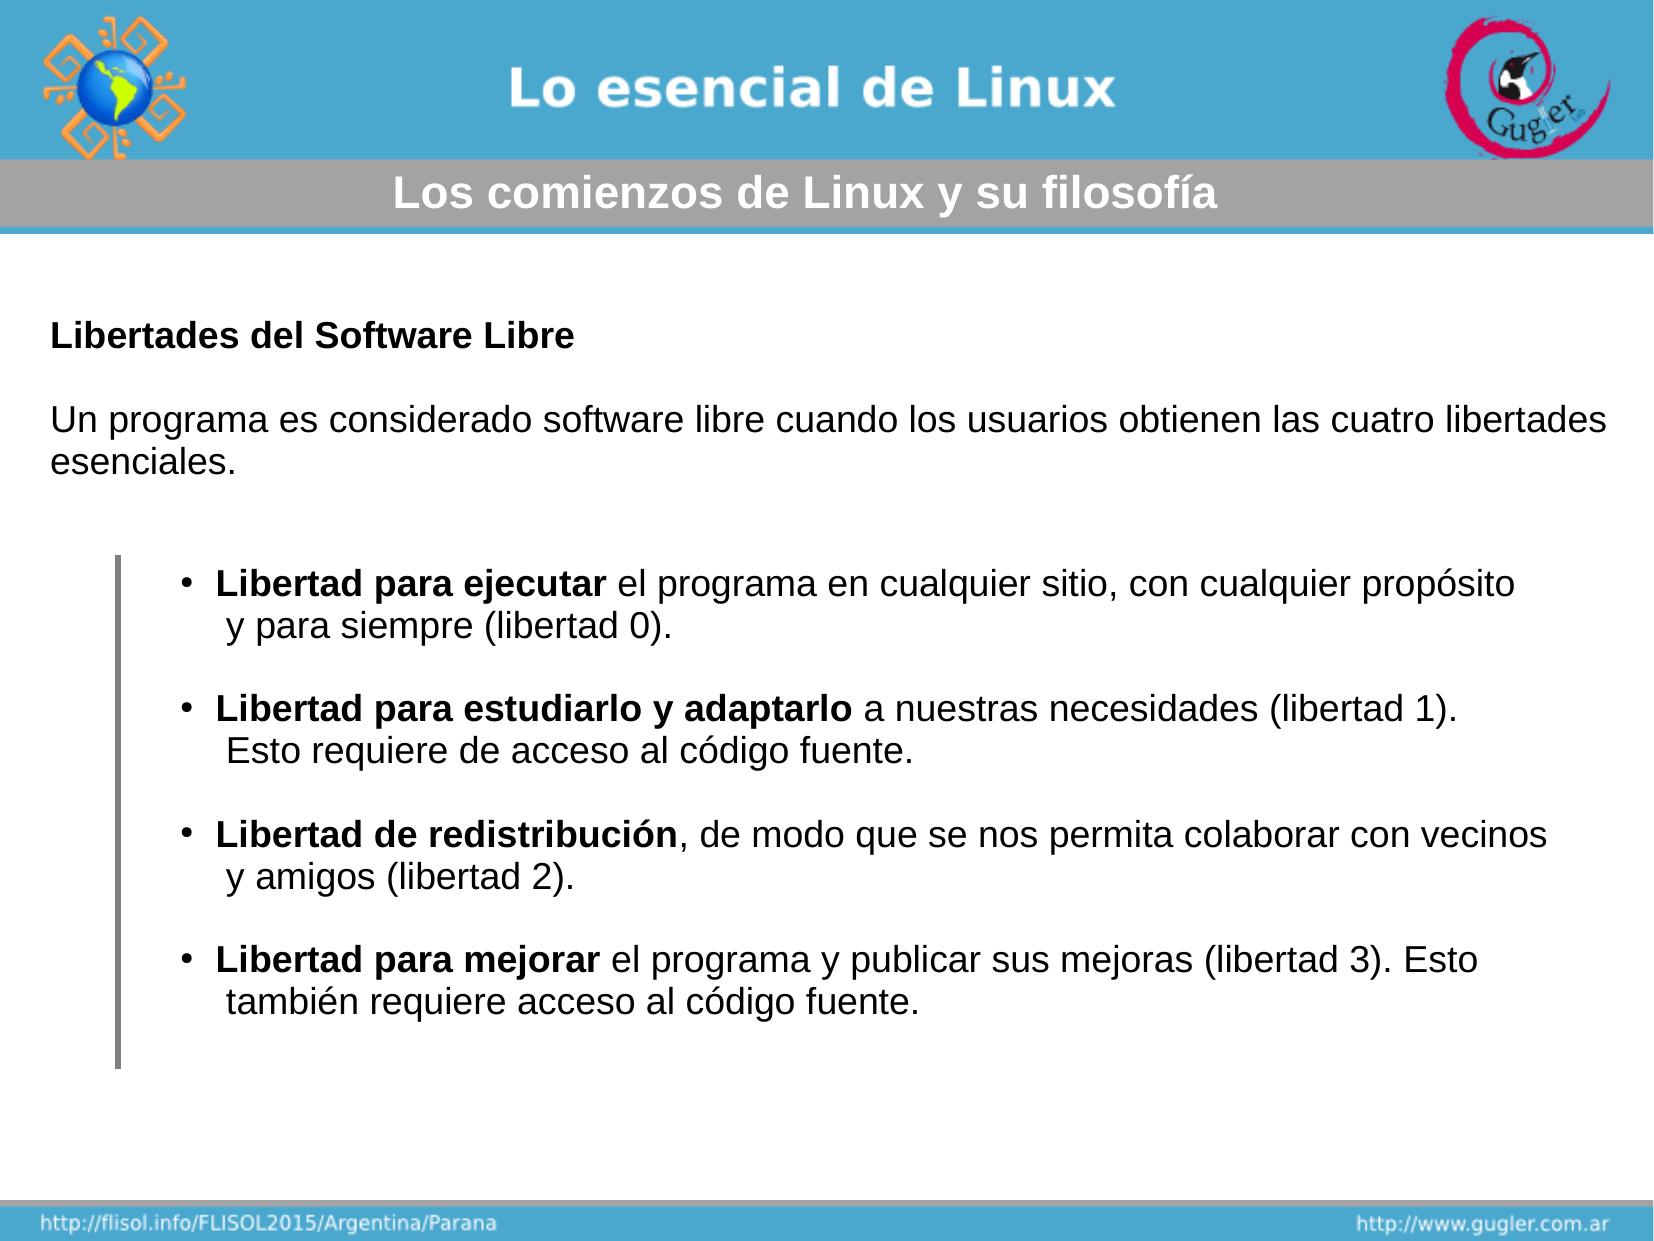

Los comienzos de Linux y su filosofía
Libertades del Software Libre
Un programa es considerado software libre cuando los usuarios obtienen las cuatro libertades esenciales.
Libertad para ejecutar el programa en cualquier sitio, con cualquier propósito
 y para siempre (libertad 0).
Libertad para estudiarlo y adaptarlo a nuestras necesidades (libertad 1).
 Esto requiere de acceso al código fuente.
Libertad de redistribución, de modo que se nos permita colaborar con vecinos
 y amigos (libertad 2).
Libertad para mejorar el programa y publicar sus mejoras (libertad 3). Esto
 también requiere acceso al código fuente.